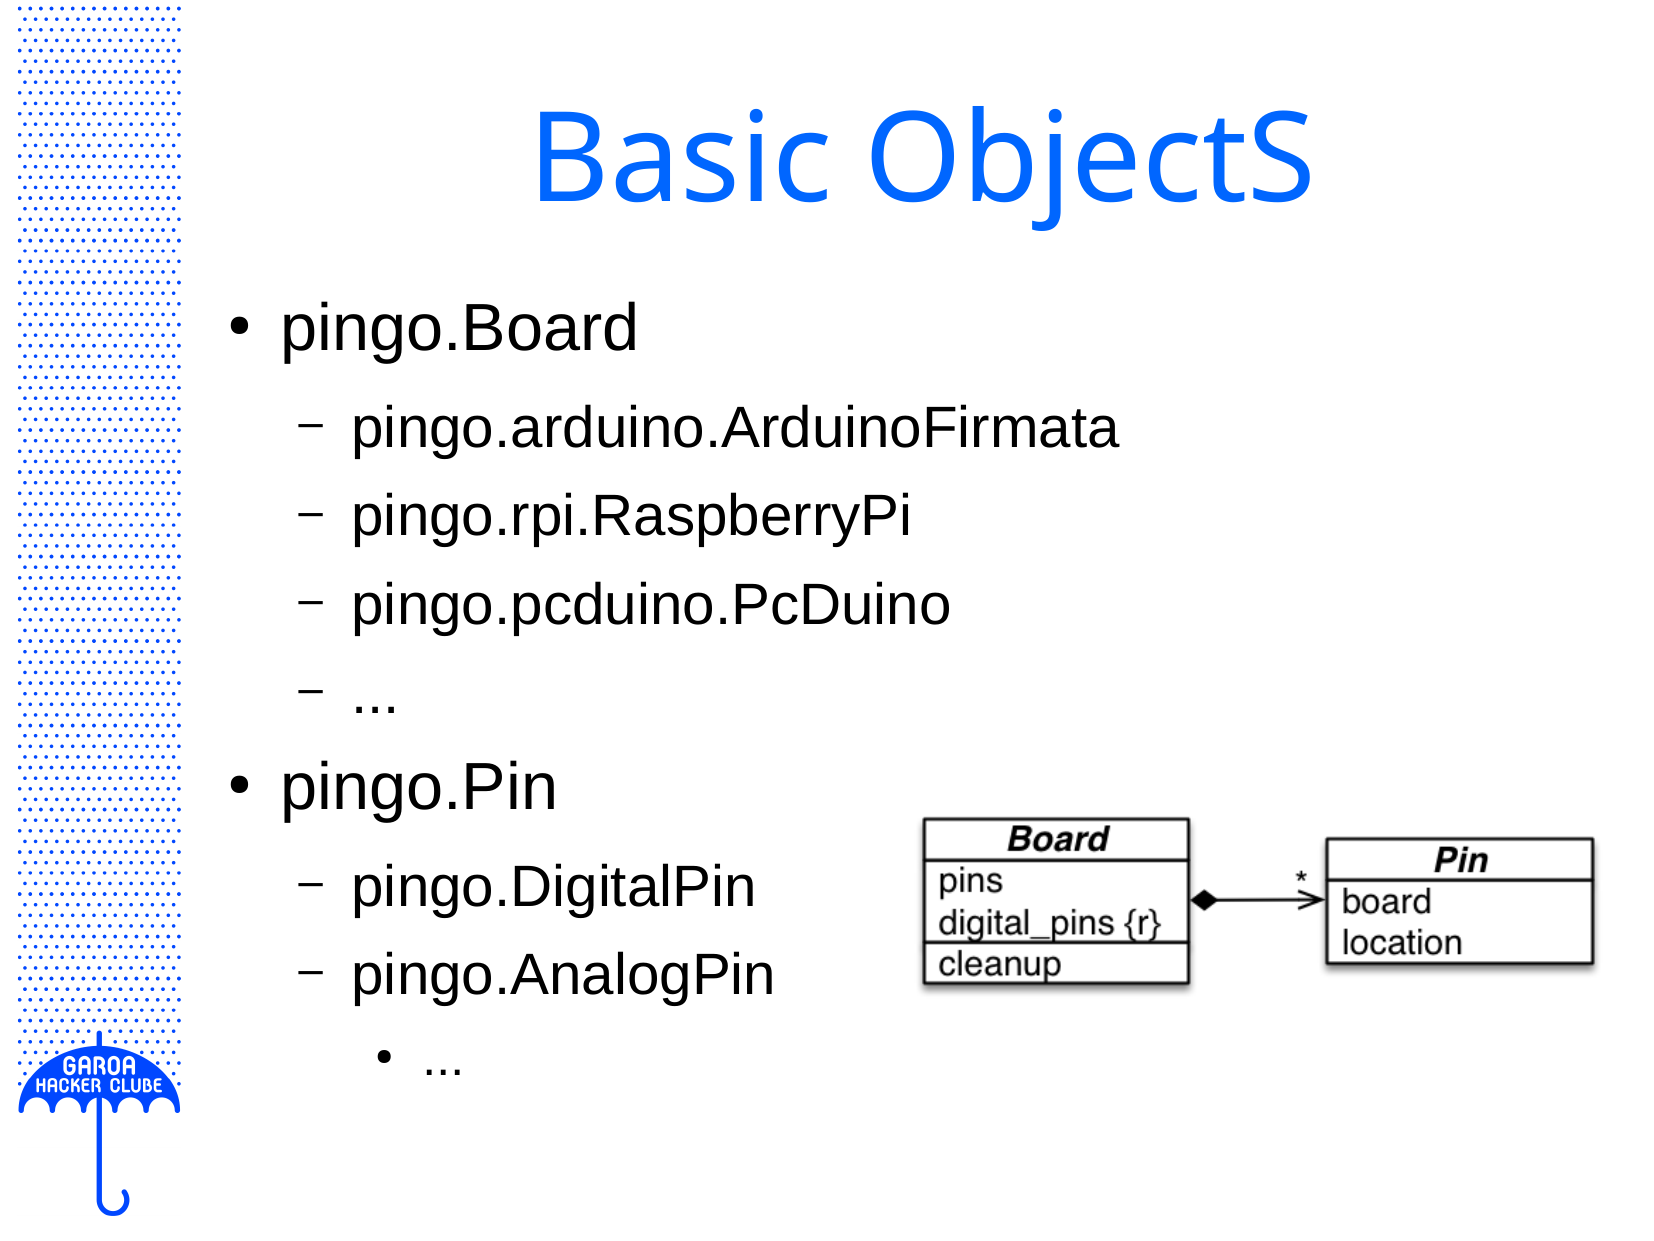

# Basic ObjectS
pingo.Board
pingo.arduino.ArduinoFirmata
pingo.rpi.RaspberryPi
pingo.pcduino.PcDuino
...
pingo.Pin
pingo.DigitalPin
pingo.AnalogPin
...